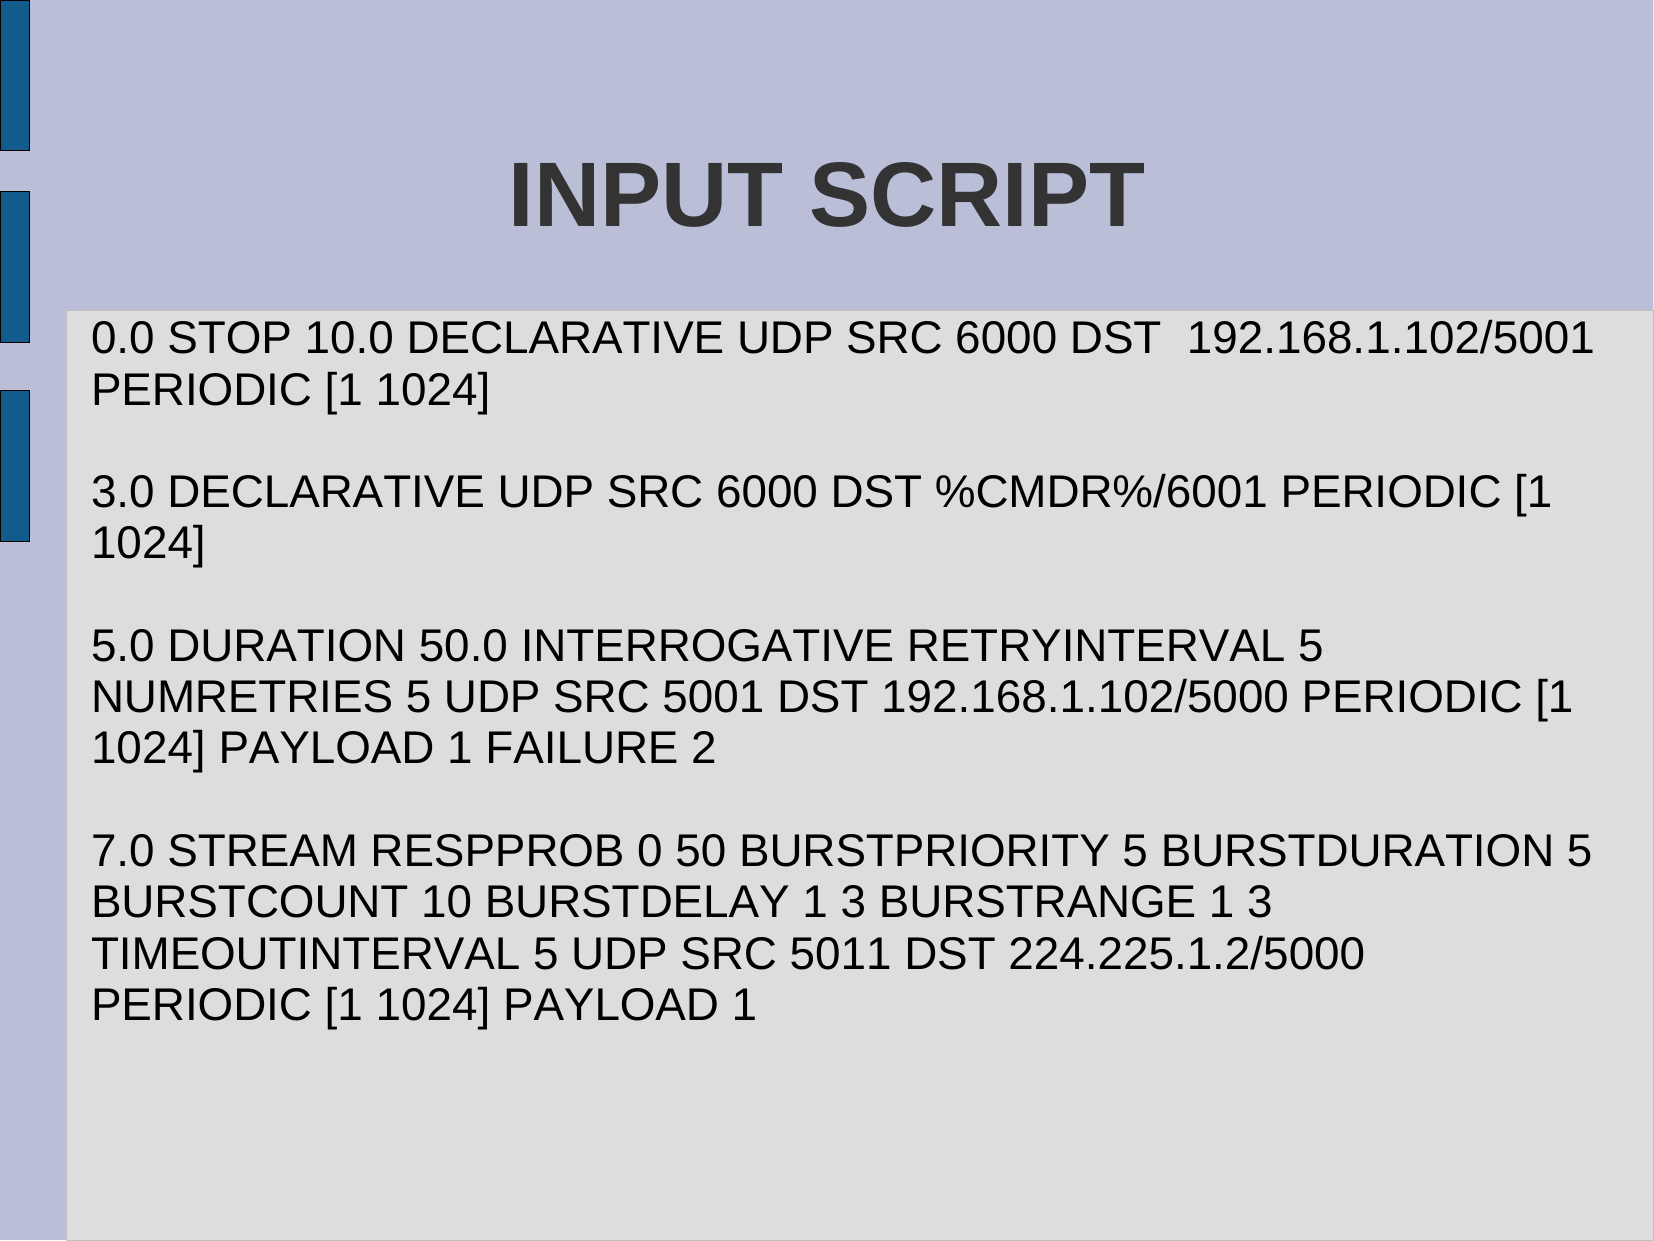

# INPUT SCRIPT
0.0 STOP 10.0 DECLARATIVE UDP SRC 6000 DST 192.168.1.102/5001 PERIODIC [1 1024]
3.0 DECLARATIVE UDP SRC 6000 DST %CMDR%/6001 PERIODIC [1 1024]
5.0 DURATION 50.0 INTERROGATIVE RETRYINTERVAL 5 NUMRETRIES 5 UDP SRC 5001 DST 192.168.1.102/5000 PERIODIC [1 1024] PAYLOAD 1 FAILURE 2
7.0 STREAM RESPPROB 0 50 BURSTPRIORITY 5 BURSTDURATION 5 BURSTCOUNT 10 BURSTDELAY 1 3 BURSTRANGE 1 3 TIMEOUTINTERVAL 5 UDP SRC 5011 DST 224.225.1.2/5000 PERIODIC [1 1024] PAYLOAD 1